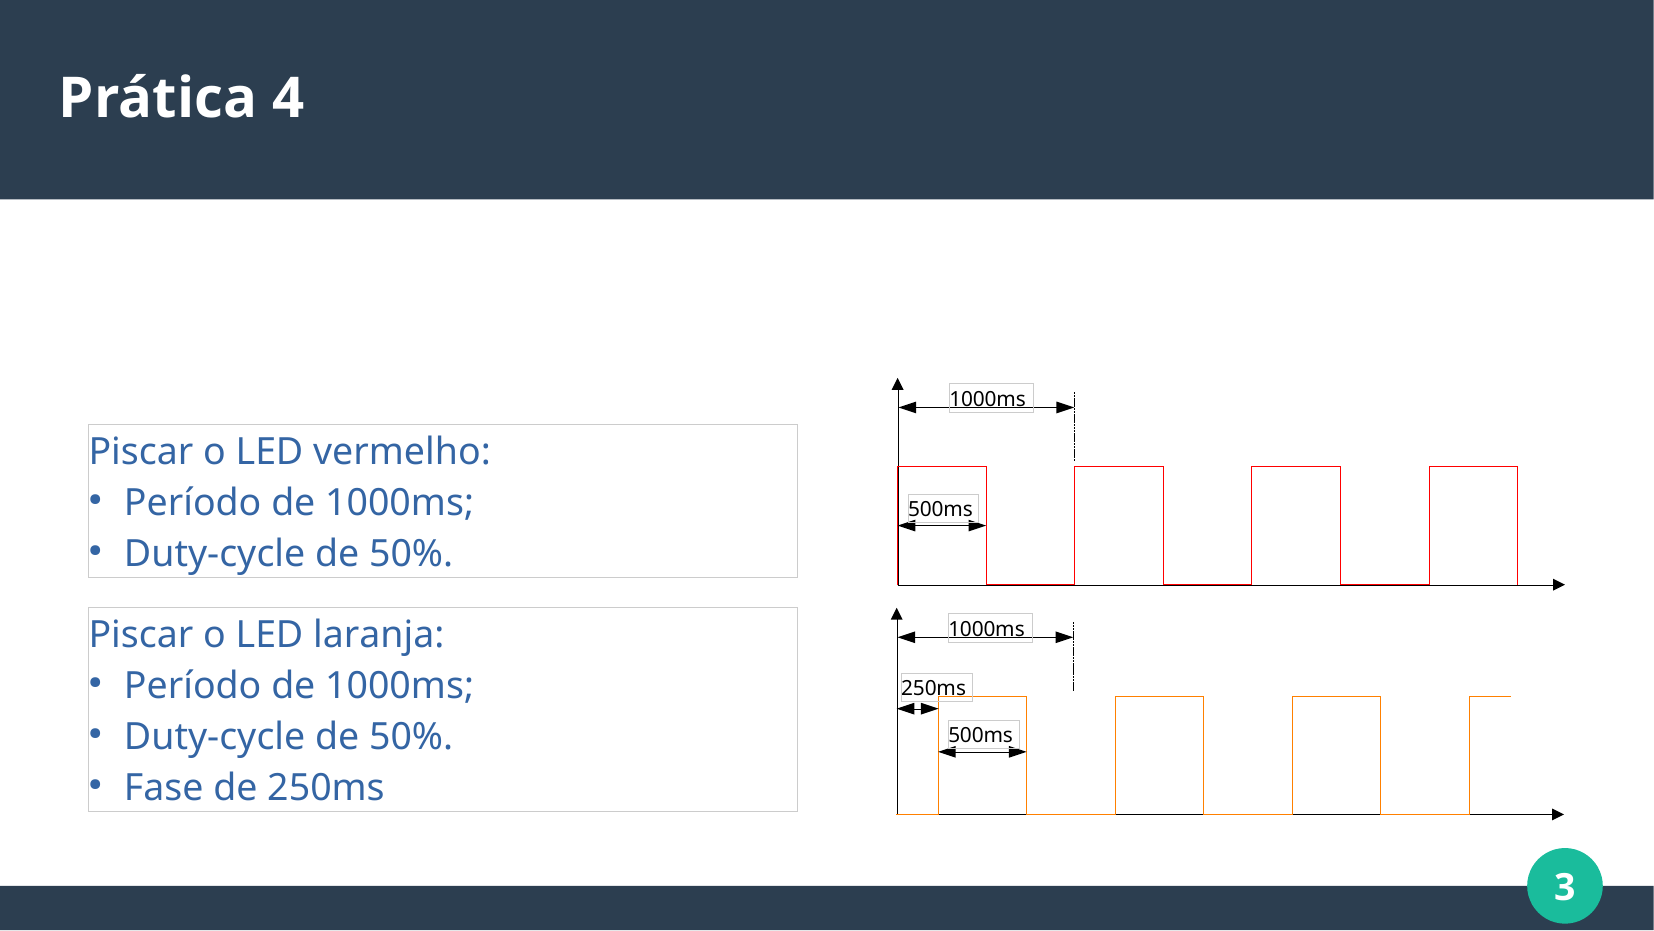

# Prática 4
1000ms
Piscar o LED vermelho:
Período de 1000ms;
Duty-cycle de 50%.
500ms
Piscar o LED laranja:
Período de 1000ms;
Duty-cycle de 50%.
Fase de 250ms
1000ms
250ms
500ms